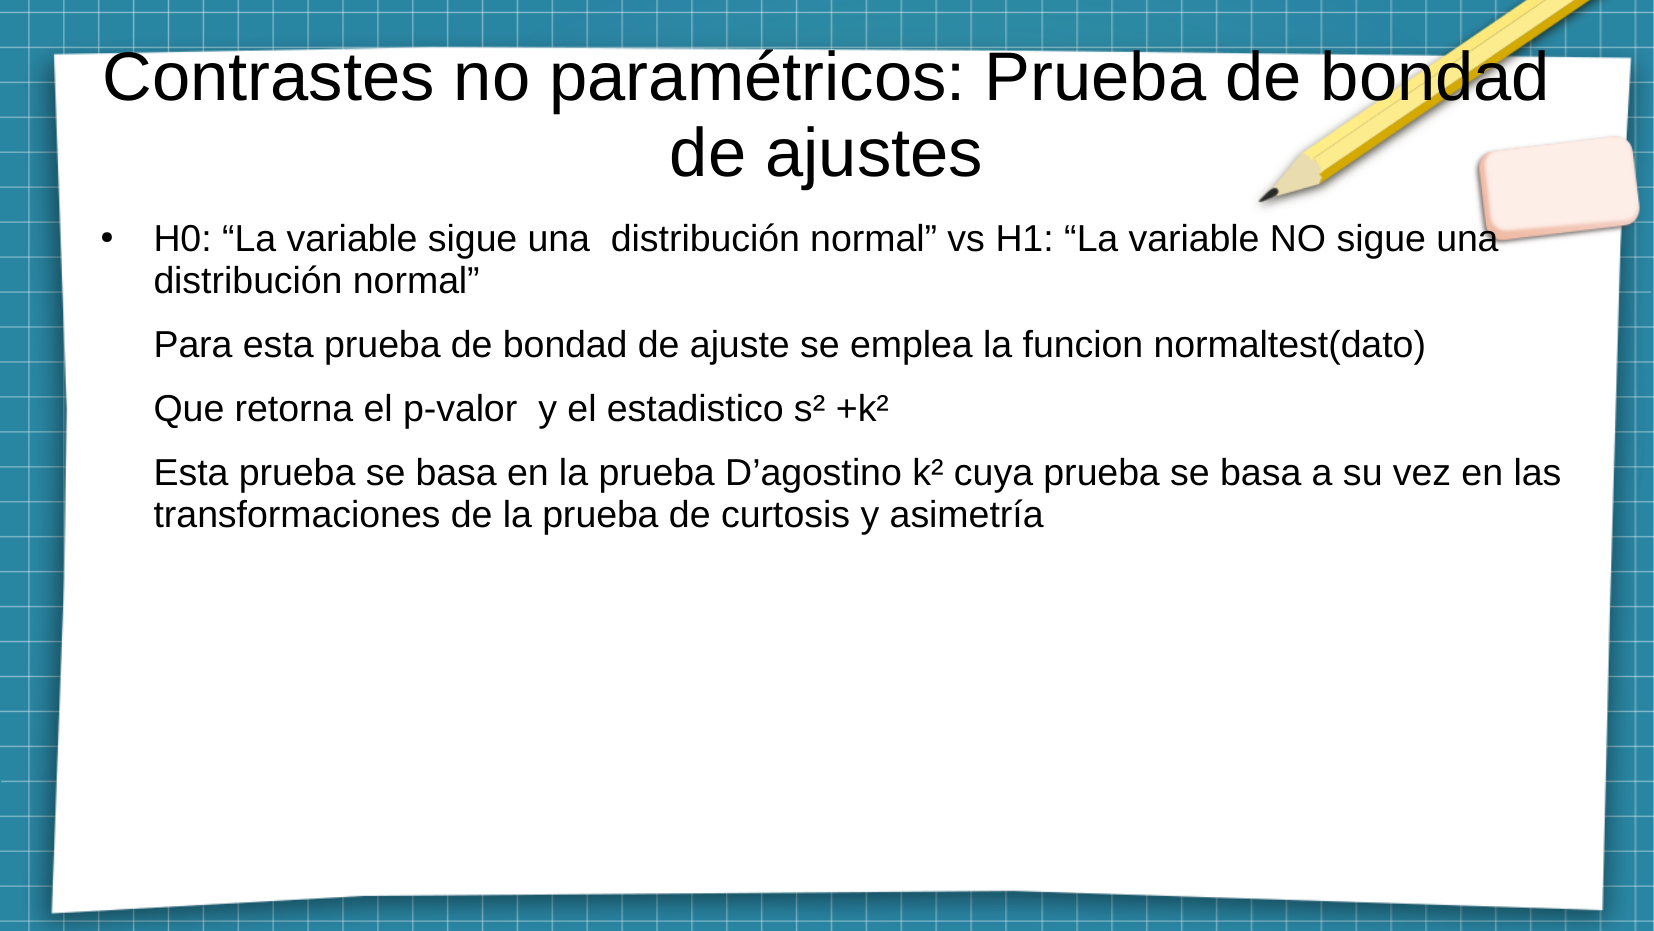

# Contrastes no paramétricos: Prueba de bondad de ajustes
H0: “La variable sigue una distribución normal” vs H1: “La variable NO sigue una distribución normal”
Para esta prueba de bondad de ajuste se emplea la funcion normaltest(dato)
Que retorna el p-valor y el estadistico s² +k²
Esta prueba se basa en la prueba D’agostino k² cuya prueba se basa a su vez en las transformaciones de la prueba de curtosis y asimetría